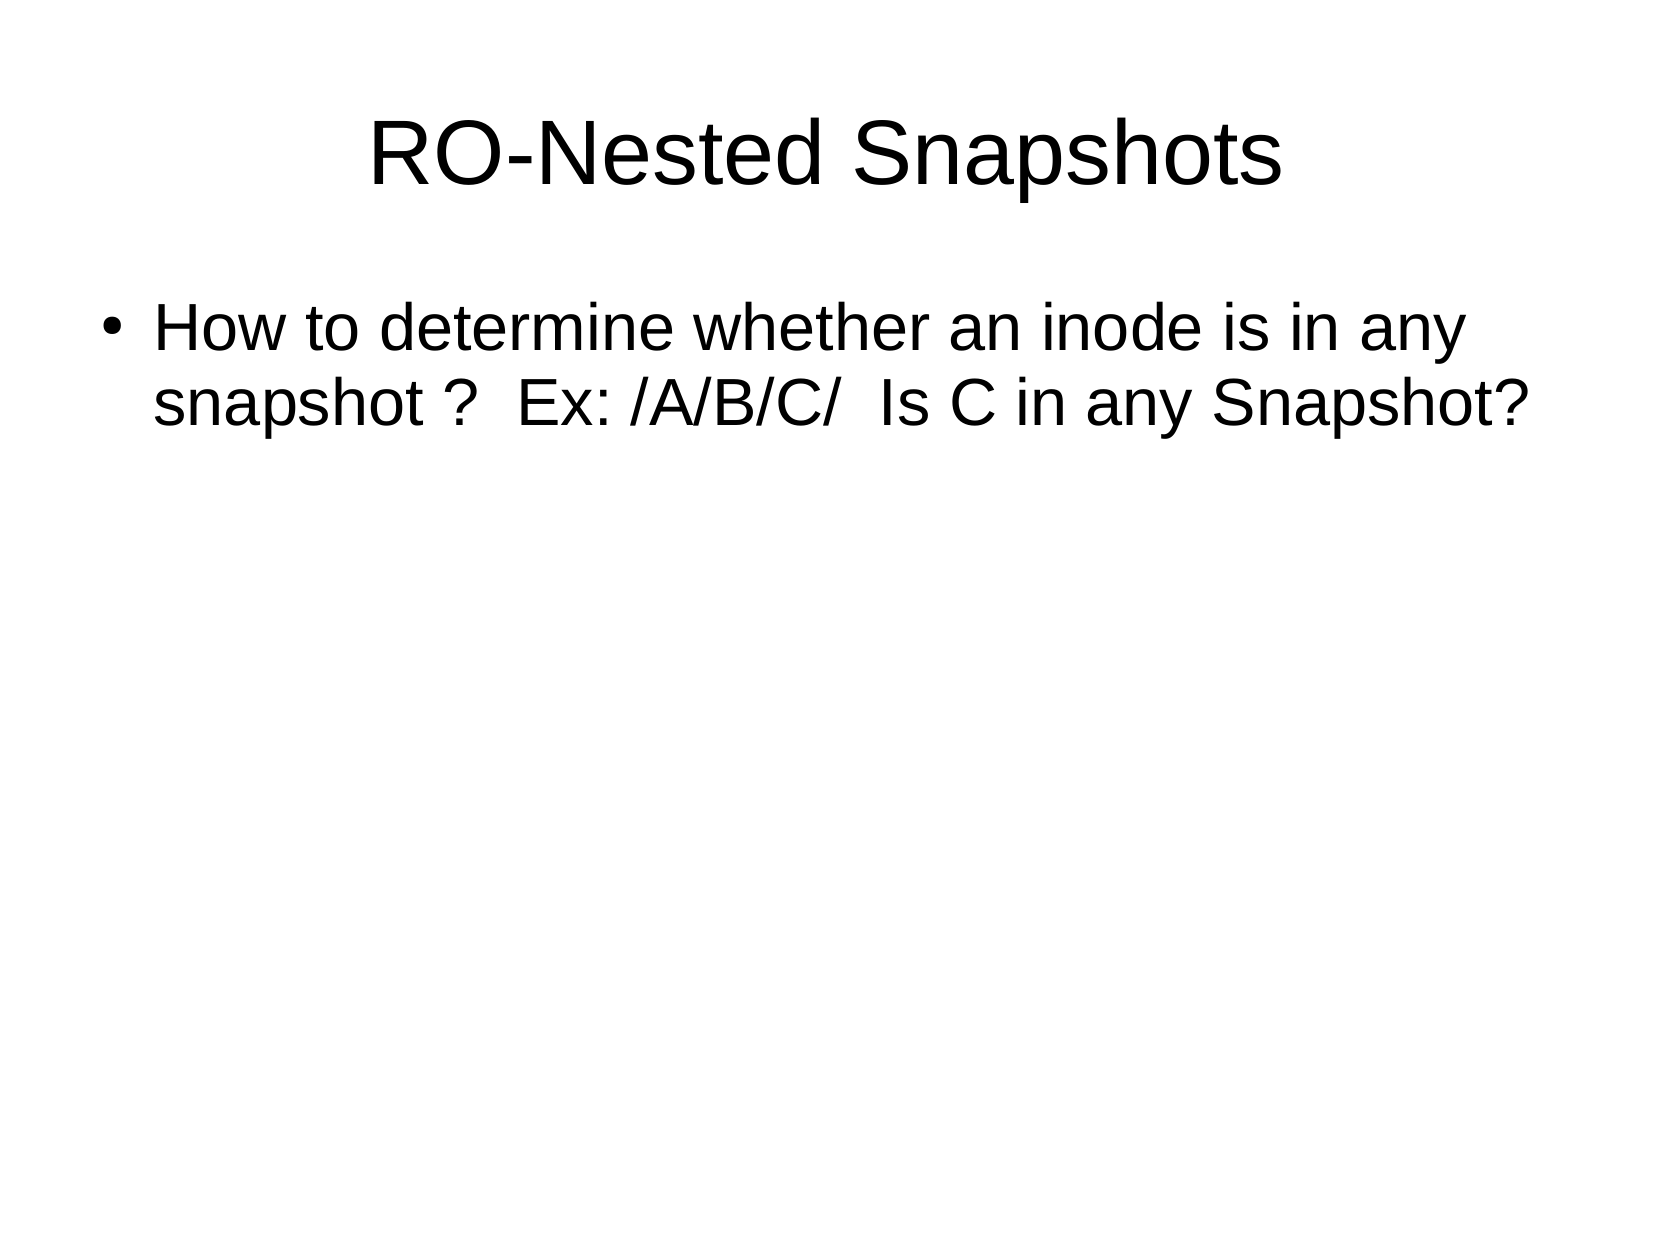

# RO-Nested Snapshots
How to determine whether an inode is in any snapshot ? Ex: /A/B/C/ Is C in any Snapshot?